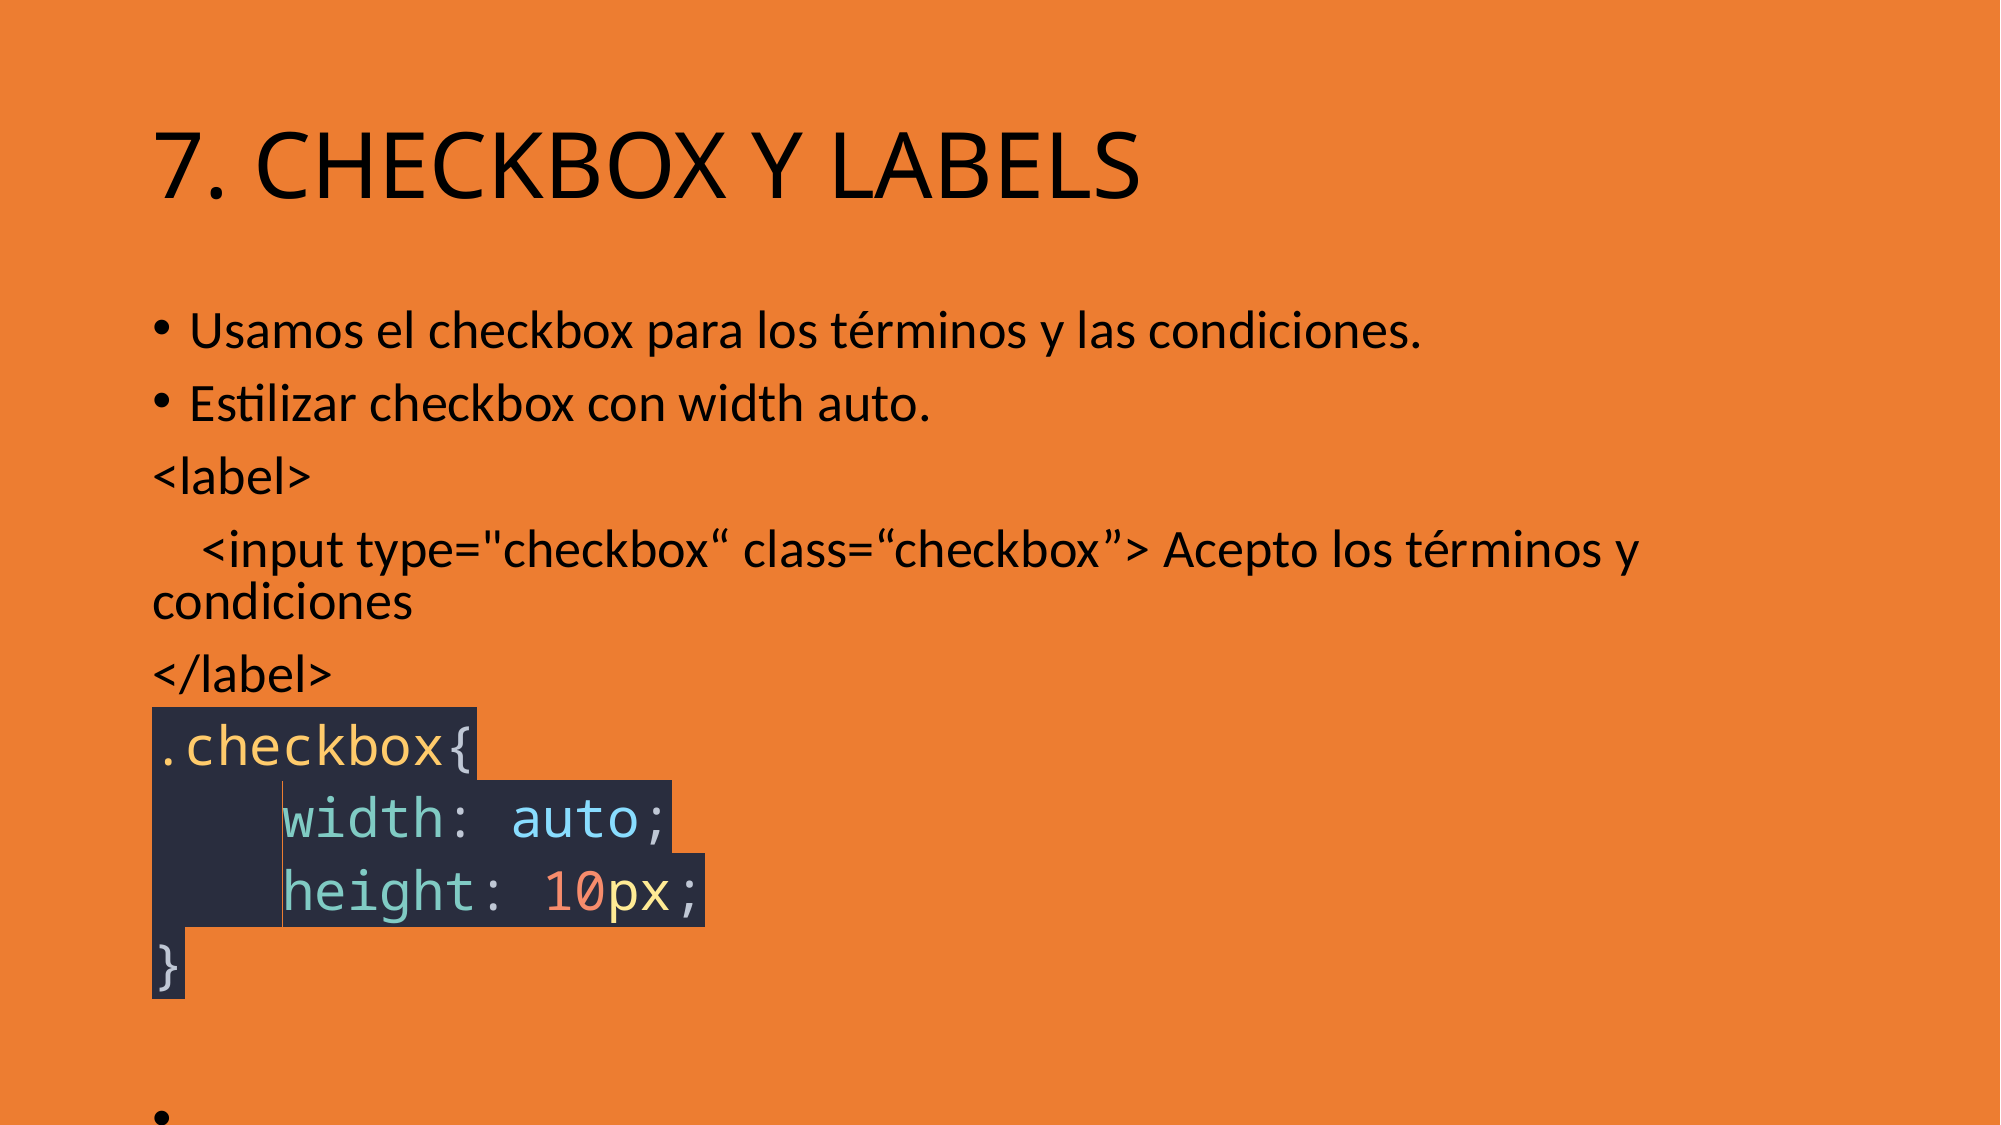

# 7. CHECKBOX Y LABELS
Usamos el checkbox para los términos y las condiciones.
Estilizar checkbox con width auto.
<label>
 <input type="checkbox“ class=“checkbox”> Acepto los términos y condiciones
</label>
.checkbox{
    width: auto;
    height: 10px;
}